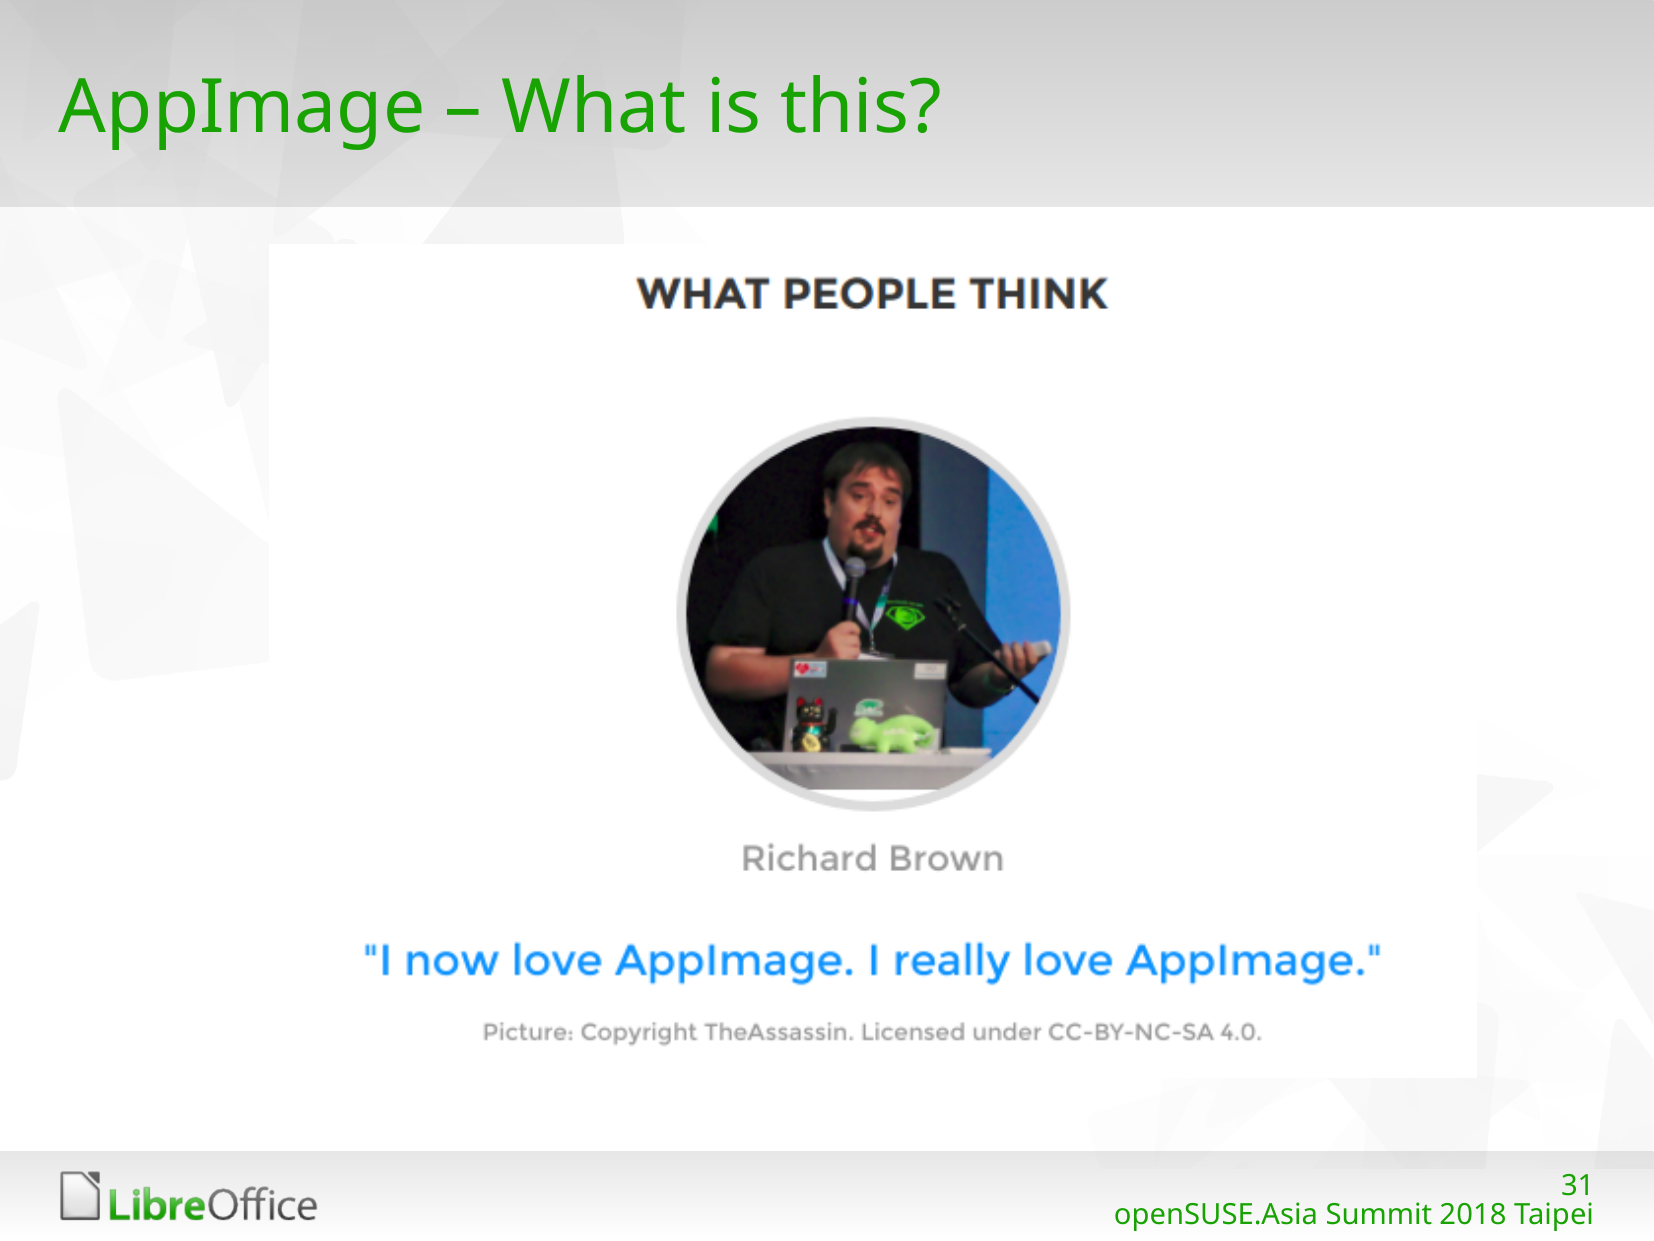

# AppImage – What is this?
31
openSUSE.Asia Summit 2018 Taipei